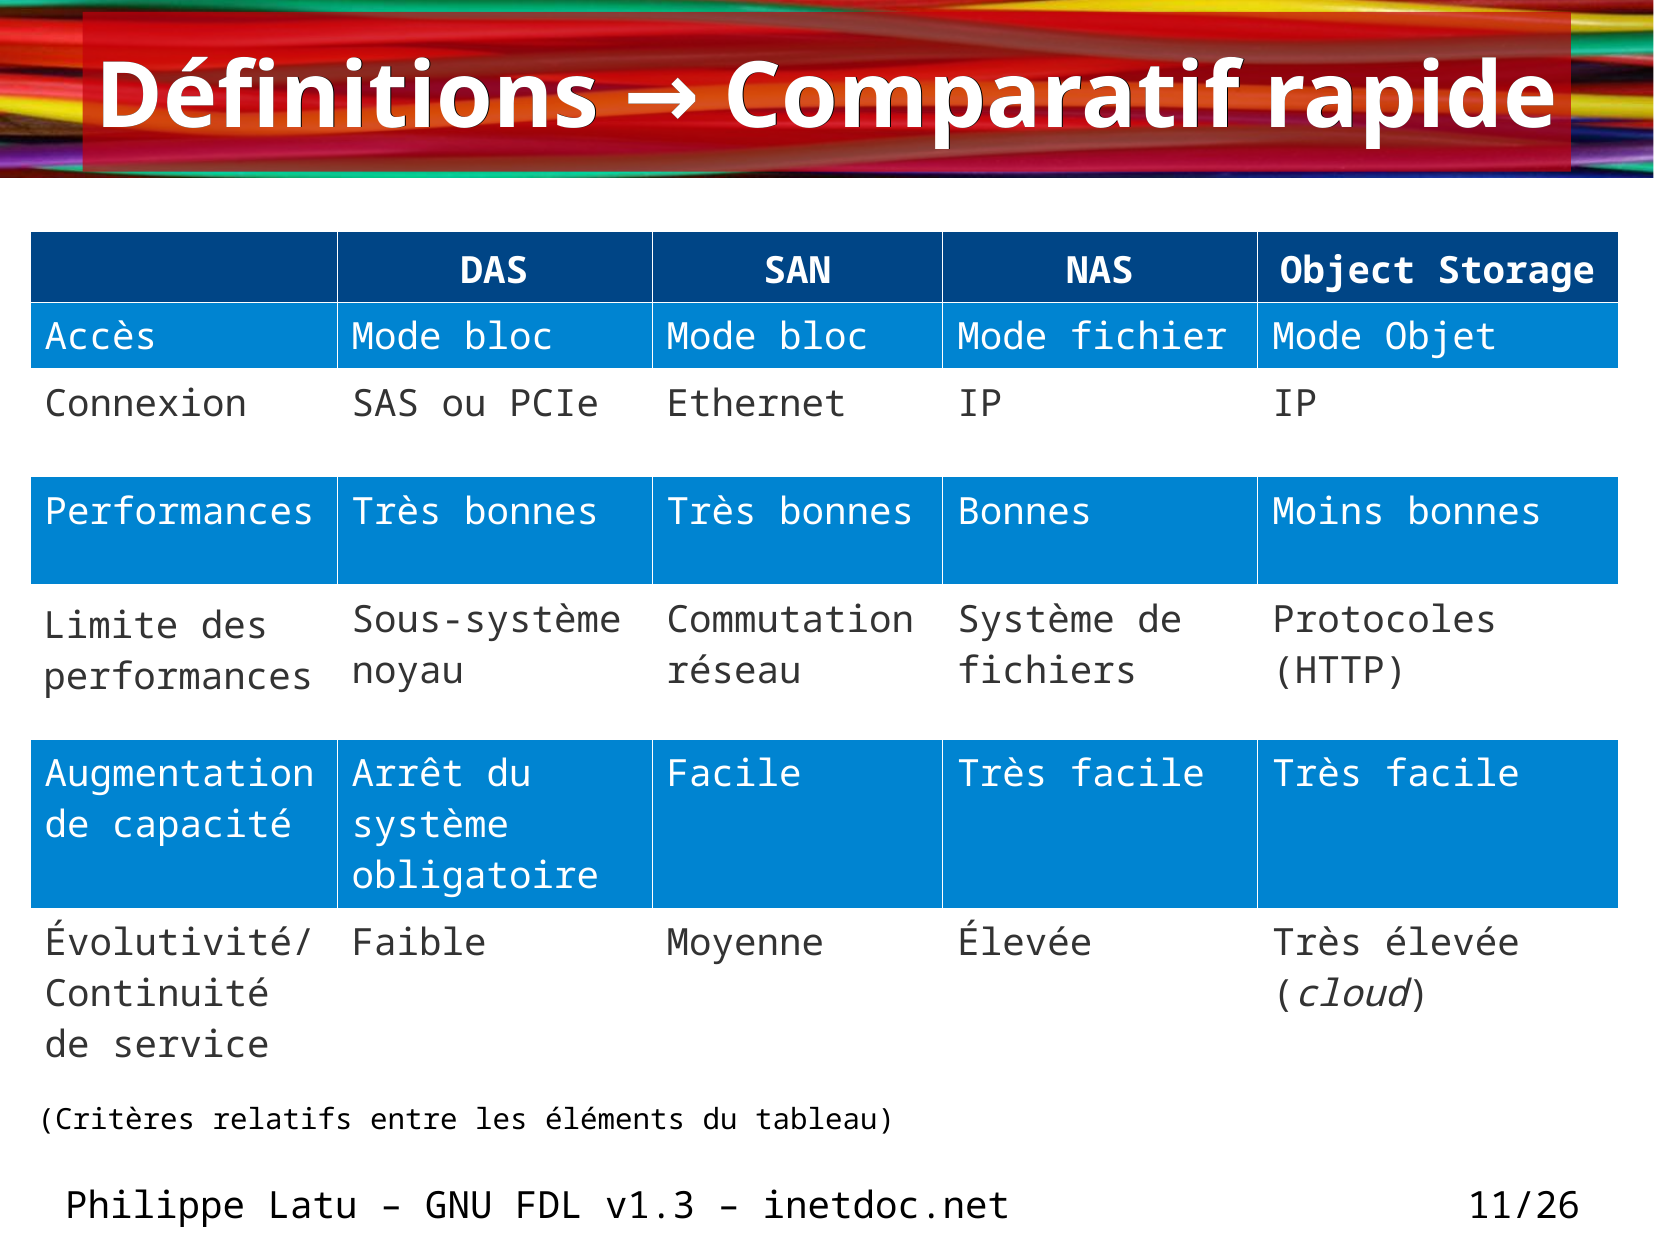

# Définitions → Comparatif rapide
| | DAS | SAN | NAS | Object Storage |
| --- | --- | --- | --- | --- |
| Accès | Mode bloc | Mode bloc | Mode fichier | Mode Objet |
| Connexion | SAS ou PCIe | Ethernet | IP | IP |
| Performances | Très bonnes | Très bonnes | Bonnes | Moins bonnes |
| Limite des performances | Sous-système noyau | Commutation réseau | Système de fichiers | Protocoles (HTTP) |
| Augmentation de capacité | Arrêt du système obligatoire | Facile | Très facile | Très facile |
| Évolutivité/ Continuité de service | Faible | Moyenne | Élevée | Très élevée (cloud) |
(Critères relatifs entre les éléments du tableau)
Philippe Latu – GNU FDL v1.3 – inetdoc.net /26